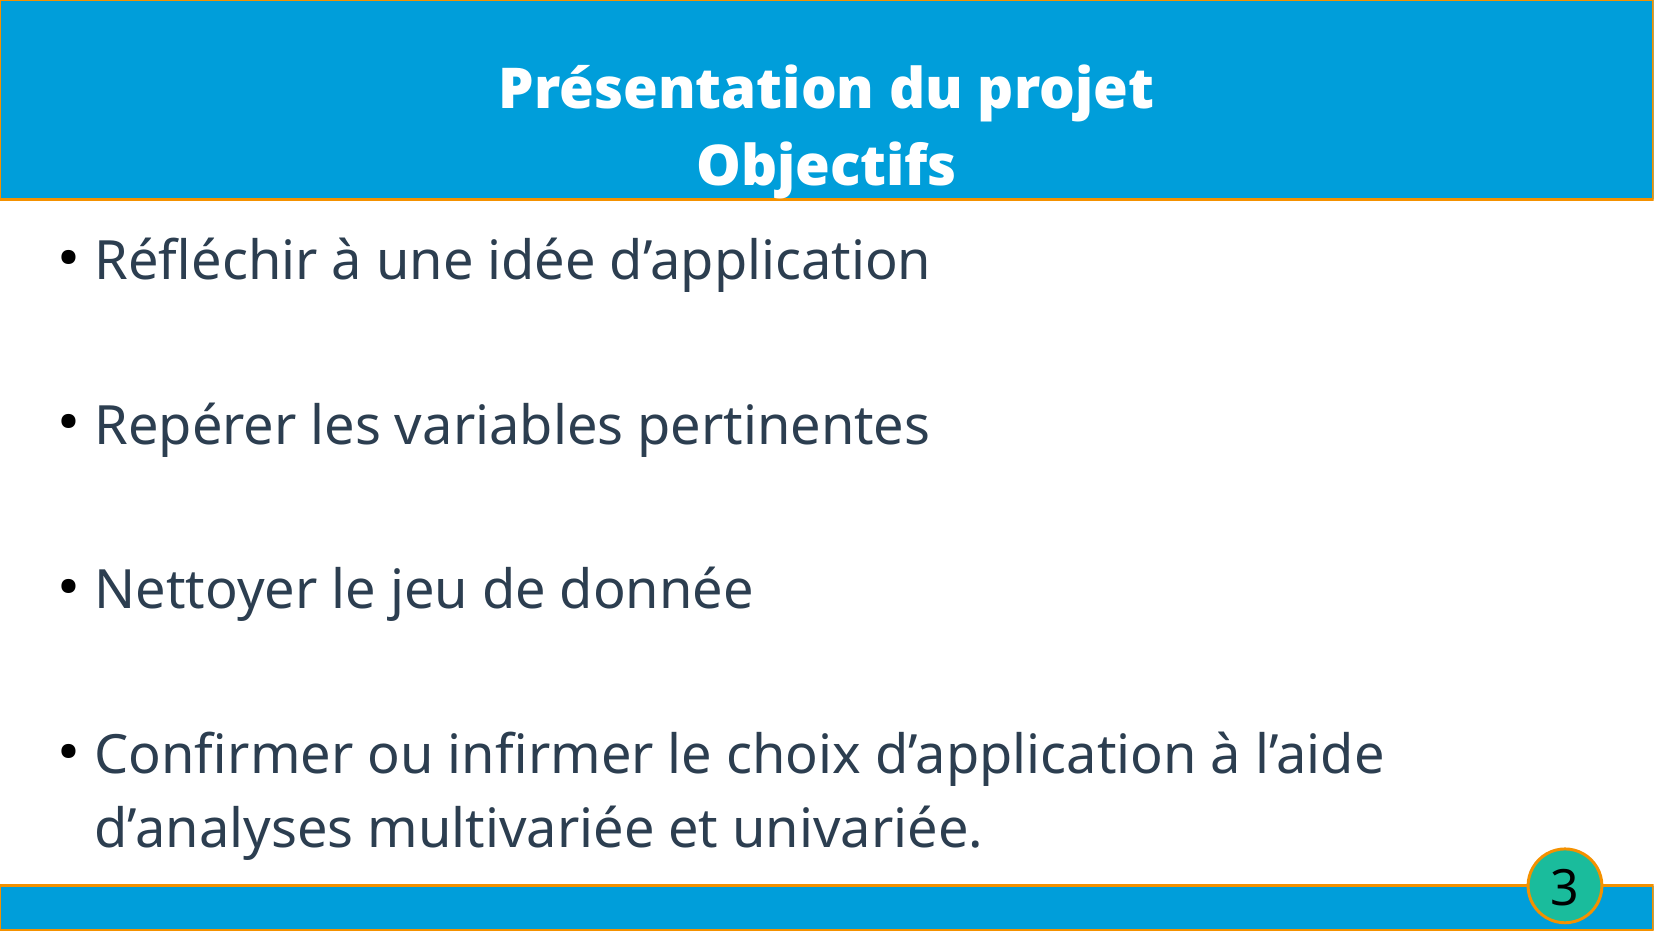

# Présentation du projet Objectifs
Réfléchir à une idée d’application
Repérer les variables pertinentes
Nettoyer le jeu de donnée
Confirmer ou infirmer le choix d’application à l’aide d’analyses multivariée et univariée.